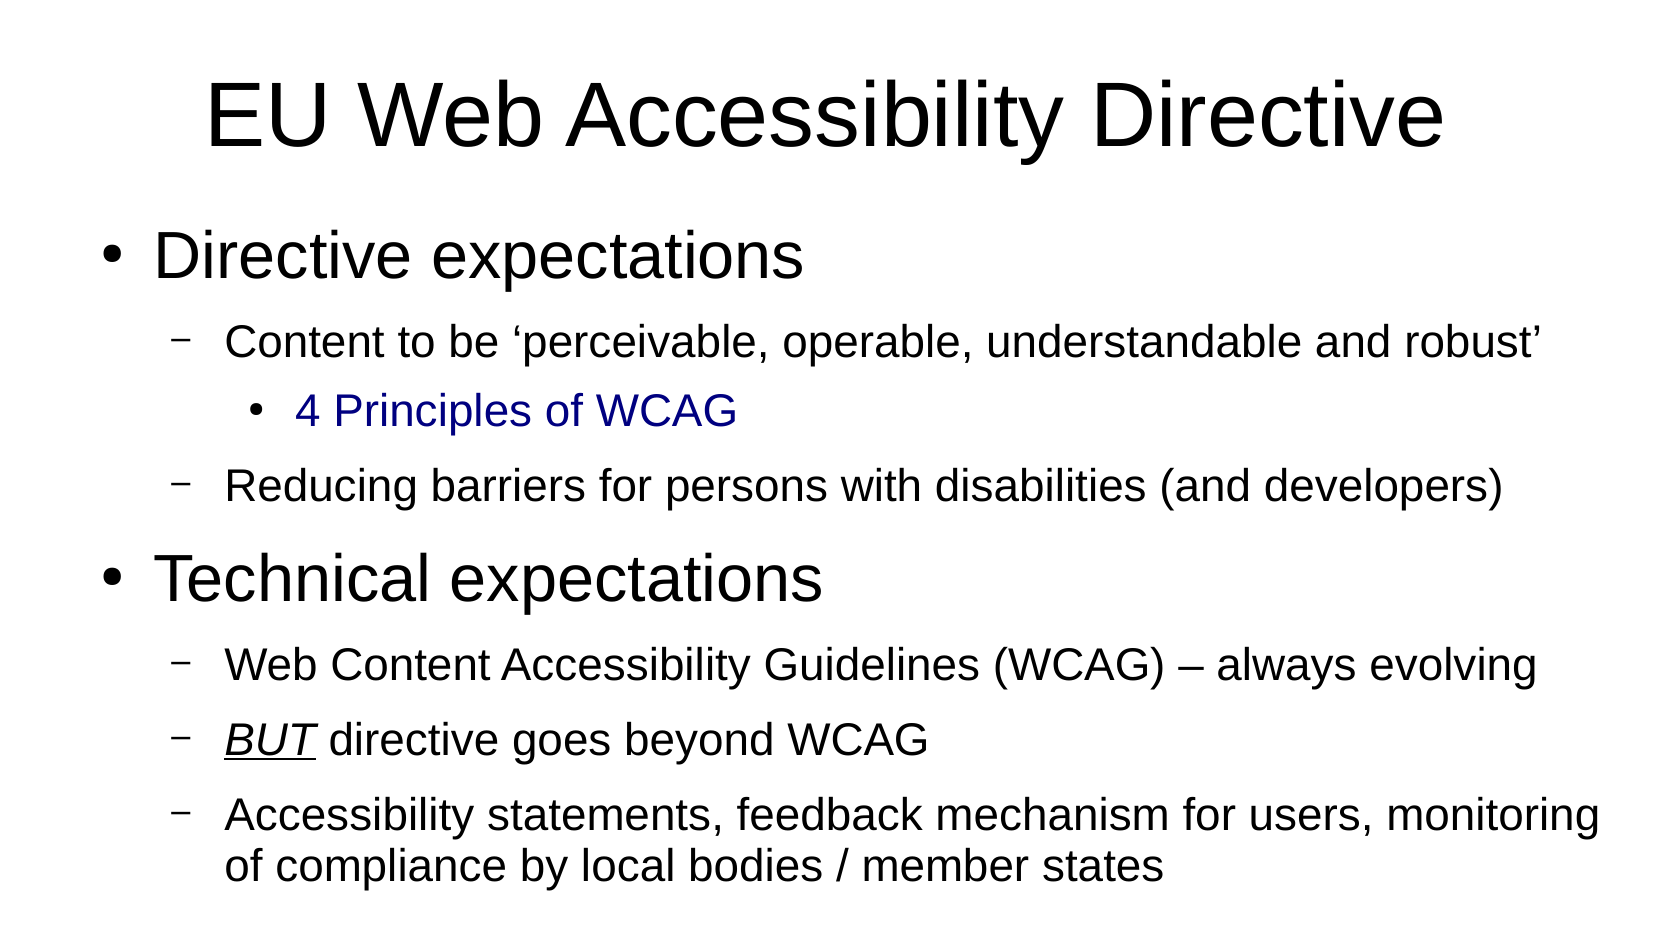

# EU Web Accessibility Directive
Directive expectations
Content to be ‘perceivable, operable, understandable and robust’
4 Principles of WCAG
Reducing barriers for persons with disabilities (and developers)
Technical expectations
Web Content Accessibility Guidelines (WCAG) – always evolving
BUT directive goes beyond WCAG
Accessibility statements, feedback mechanism for users, monitoring of compliance by local bodies / member states